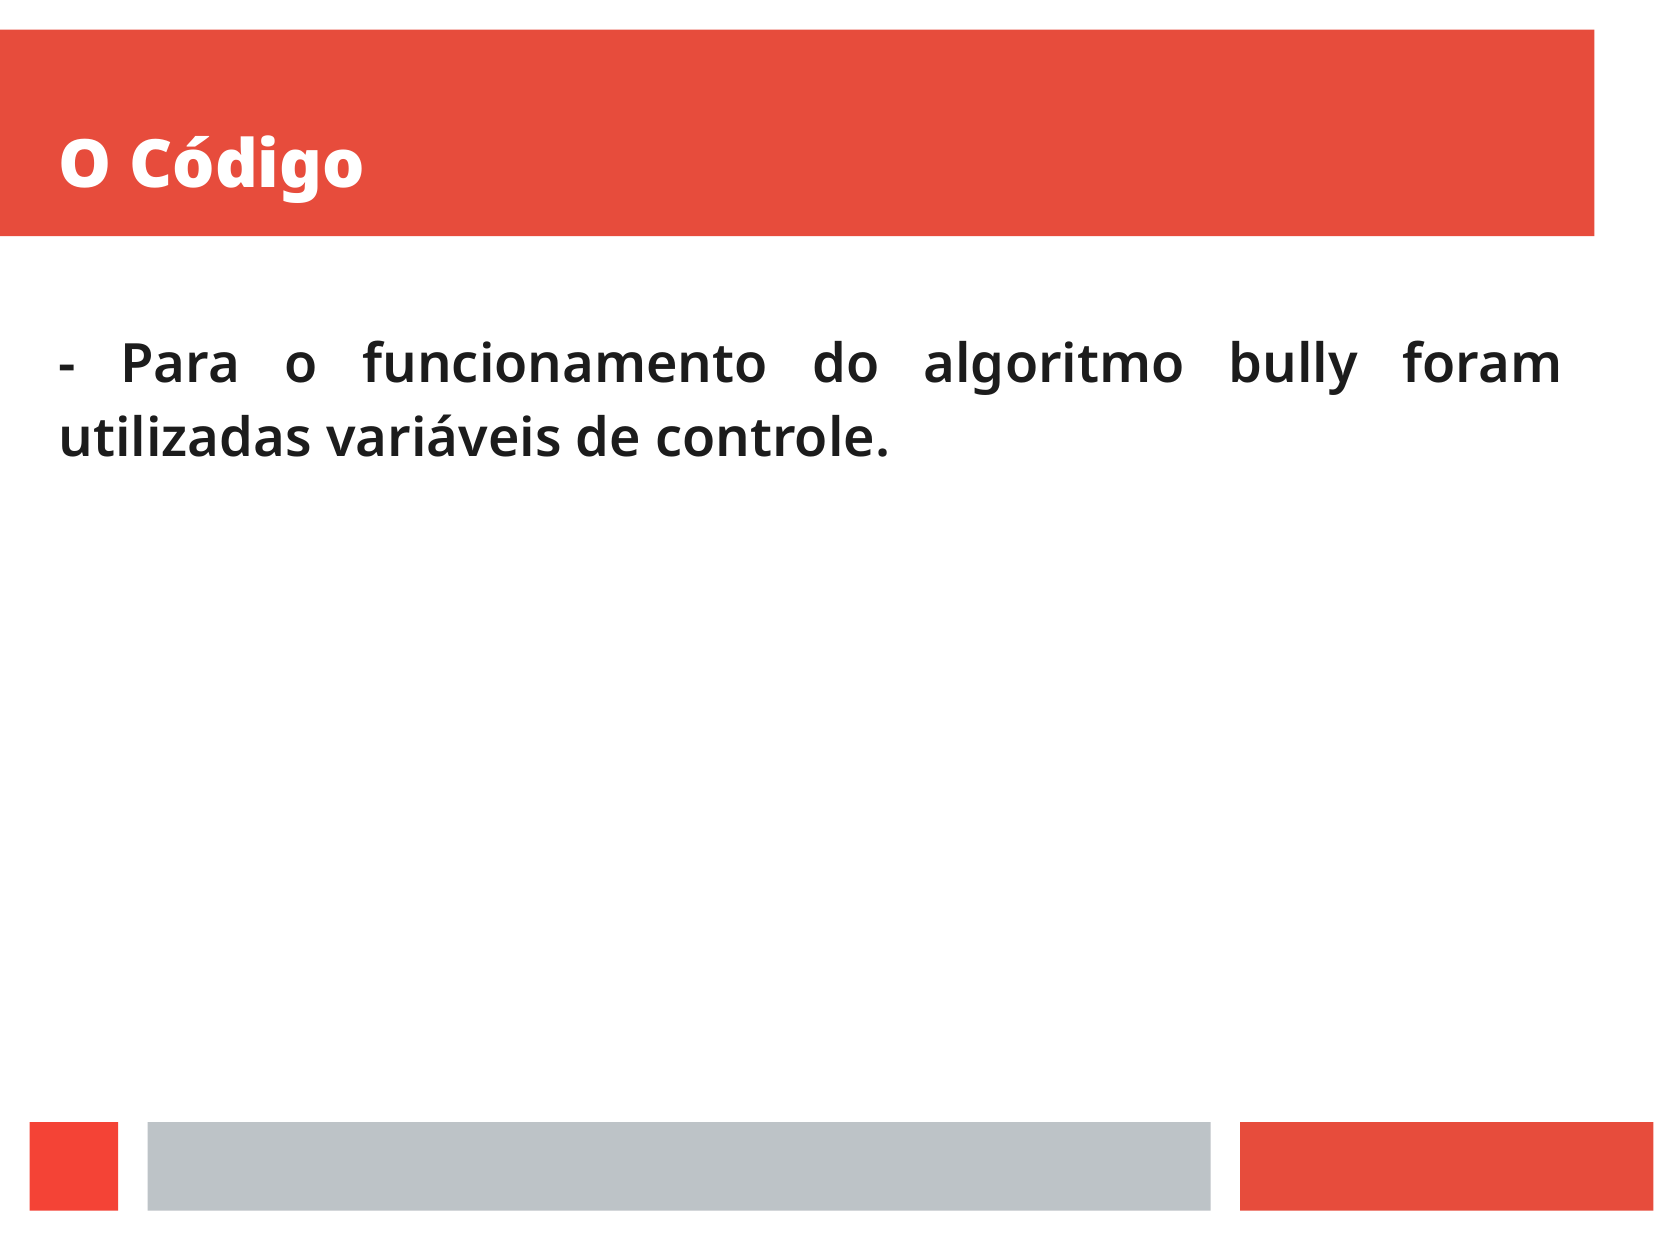

# O Código
- Para o funcionamento do algoritmo bully foram utilizadas variáveis de controle.